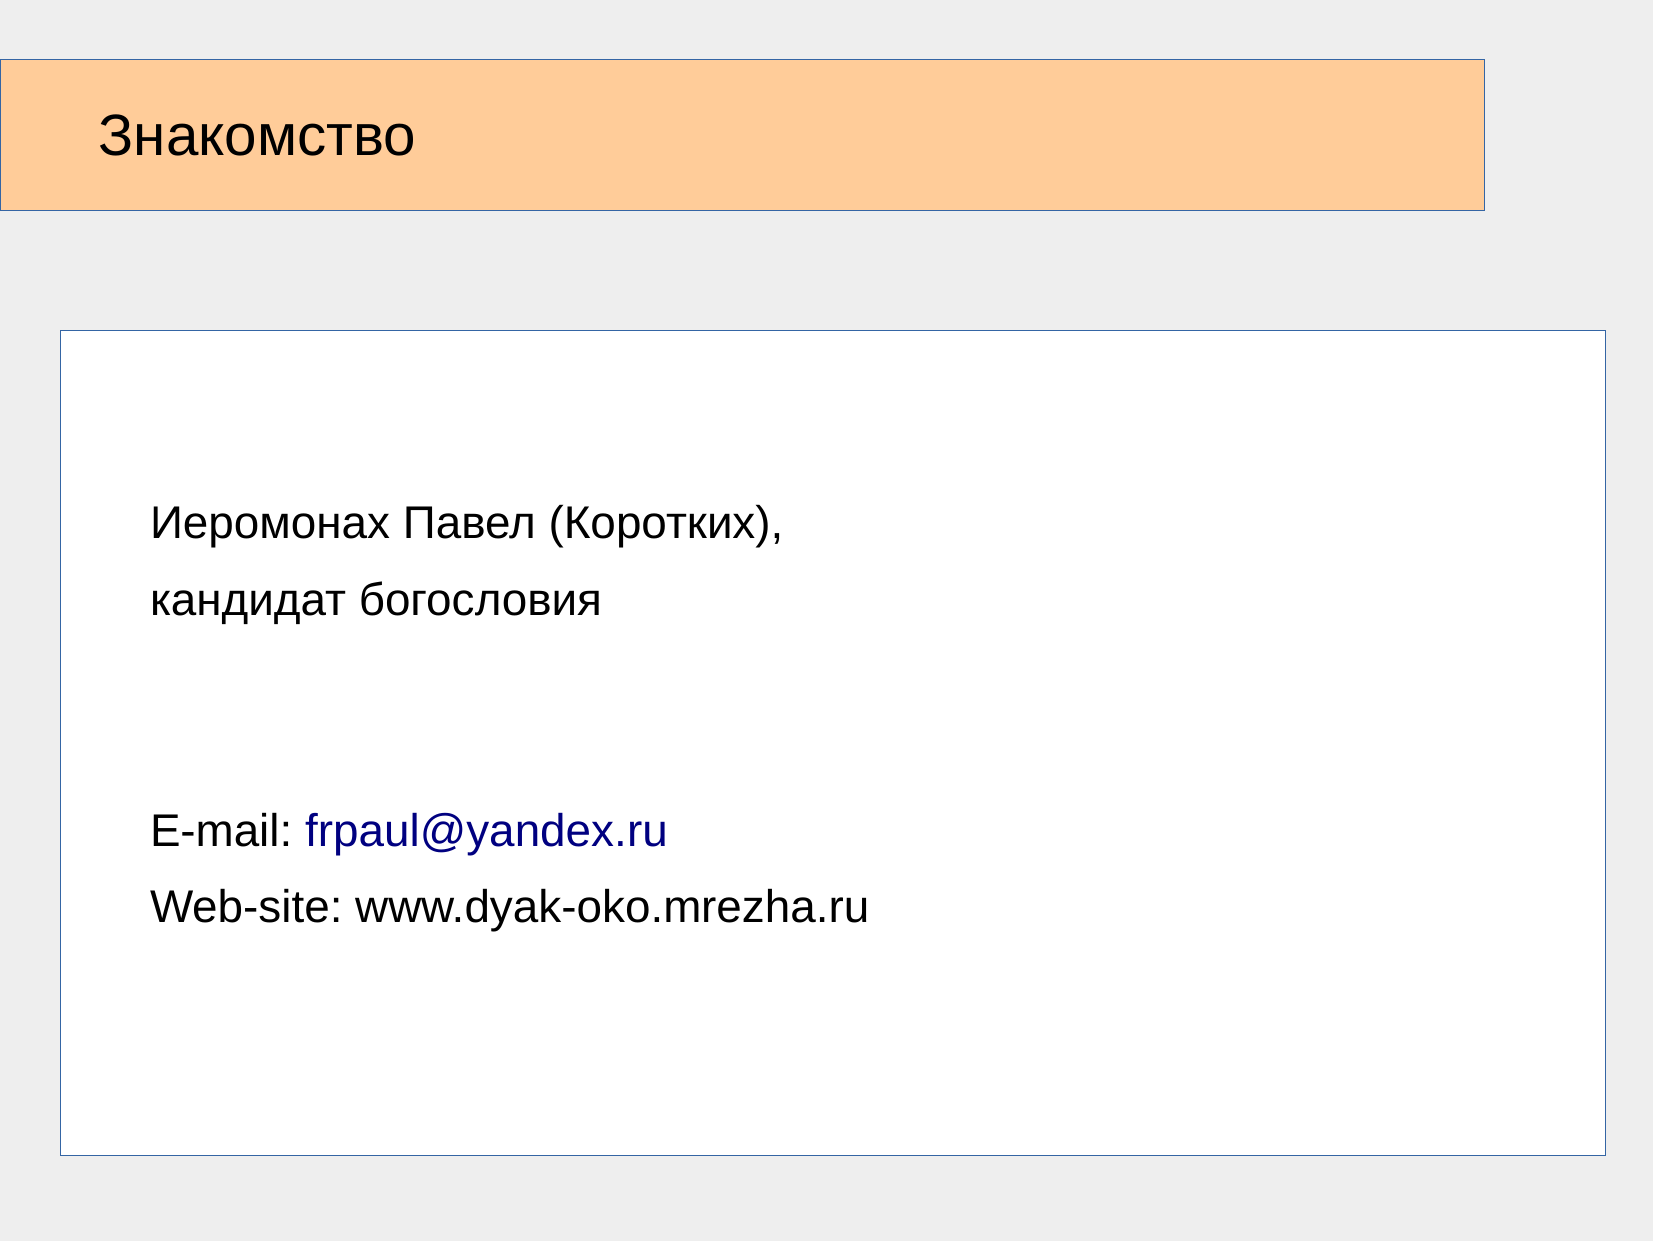

Знакомство
# Иеромонах Павел (Коротких),
кандидат богословия
E-mail: frpaul@yandex.ru
Web-site: www.dyak-oko.mrezha.ru